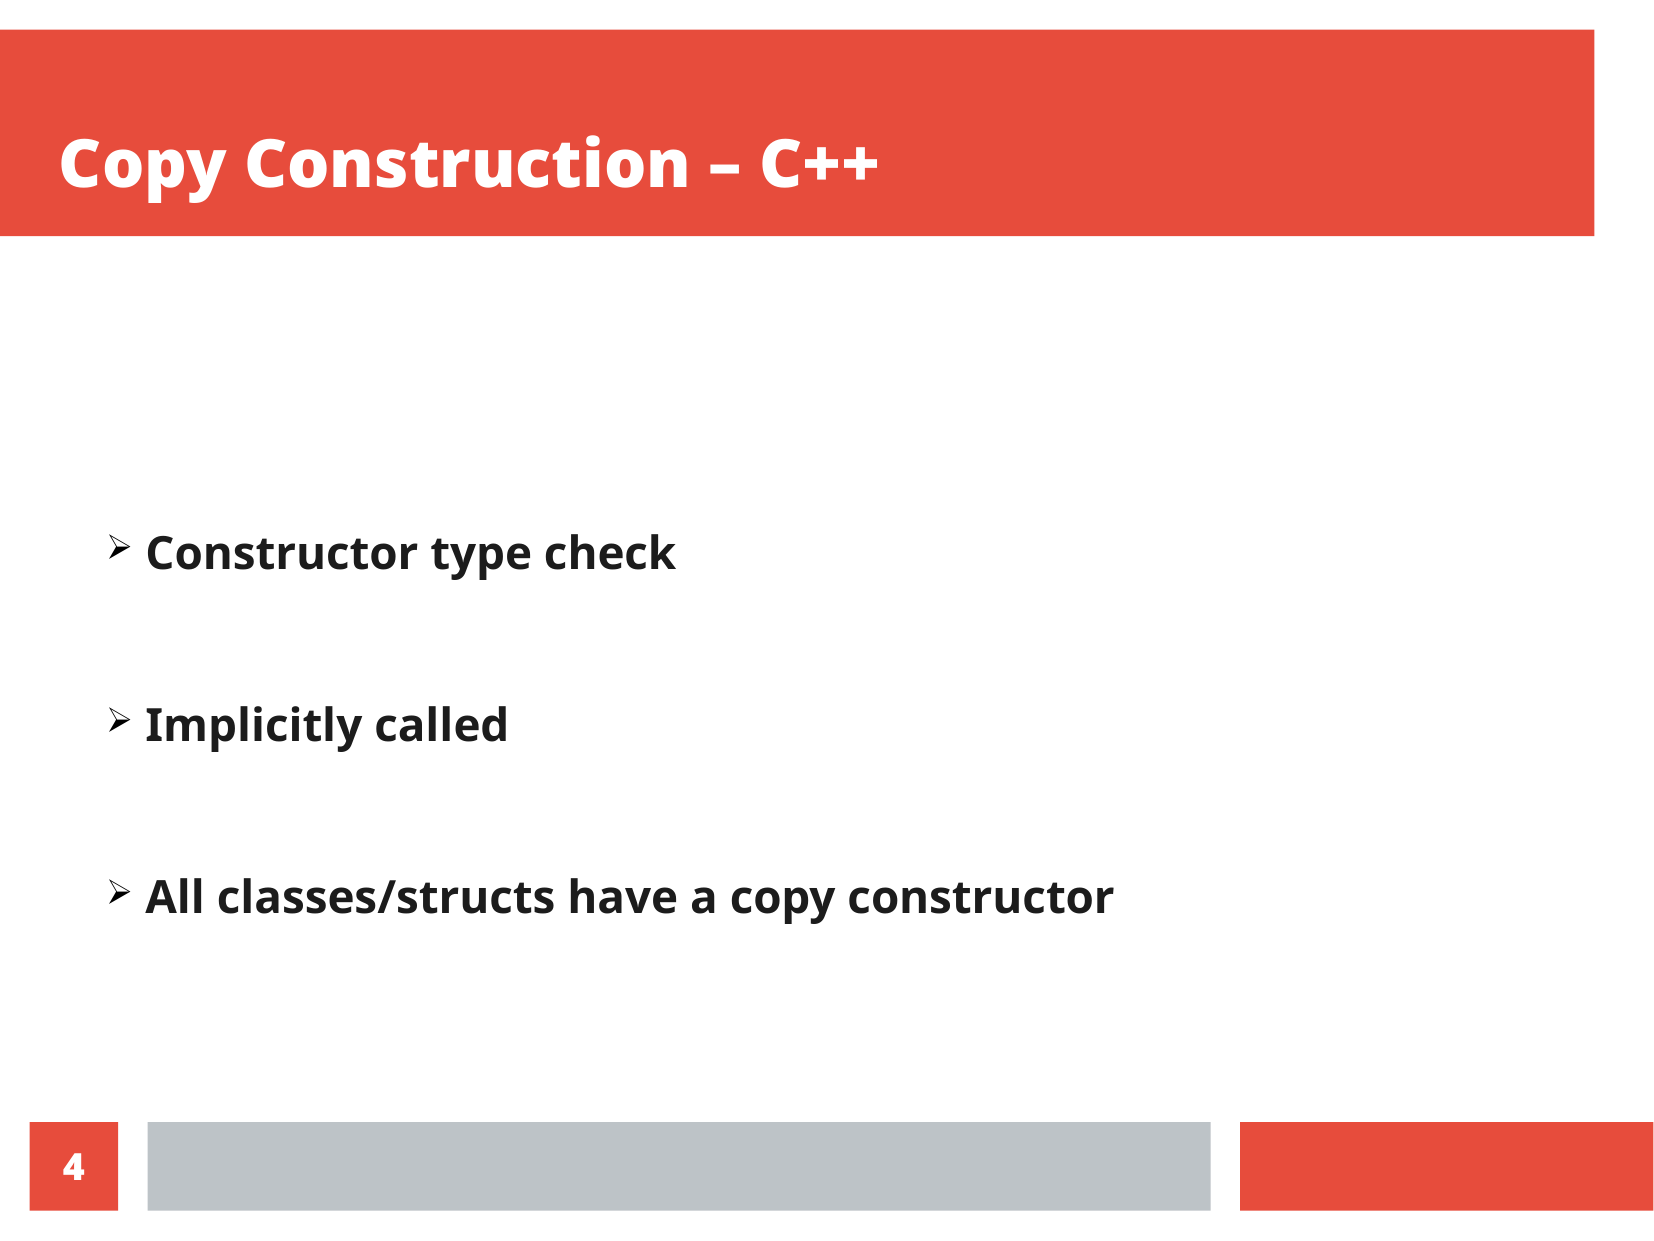

# Copy Construction – C++
 Constructor type check
 Implicitly called
 All classes/structs have a copy constructor
4